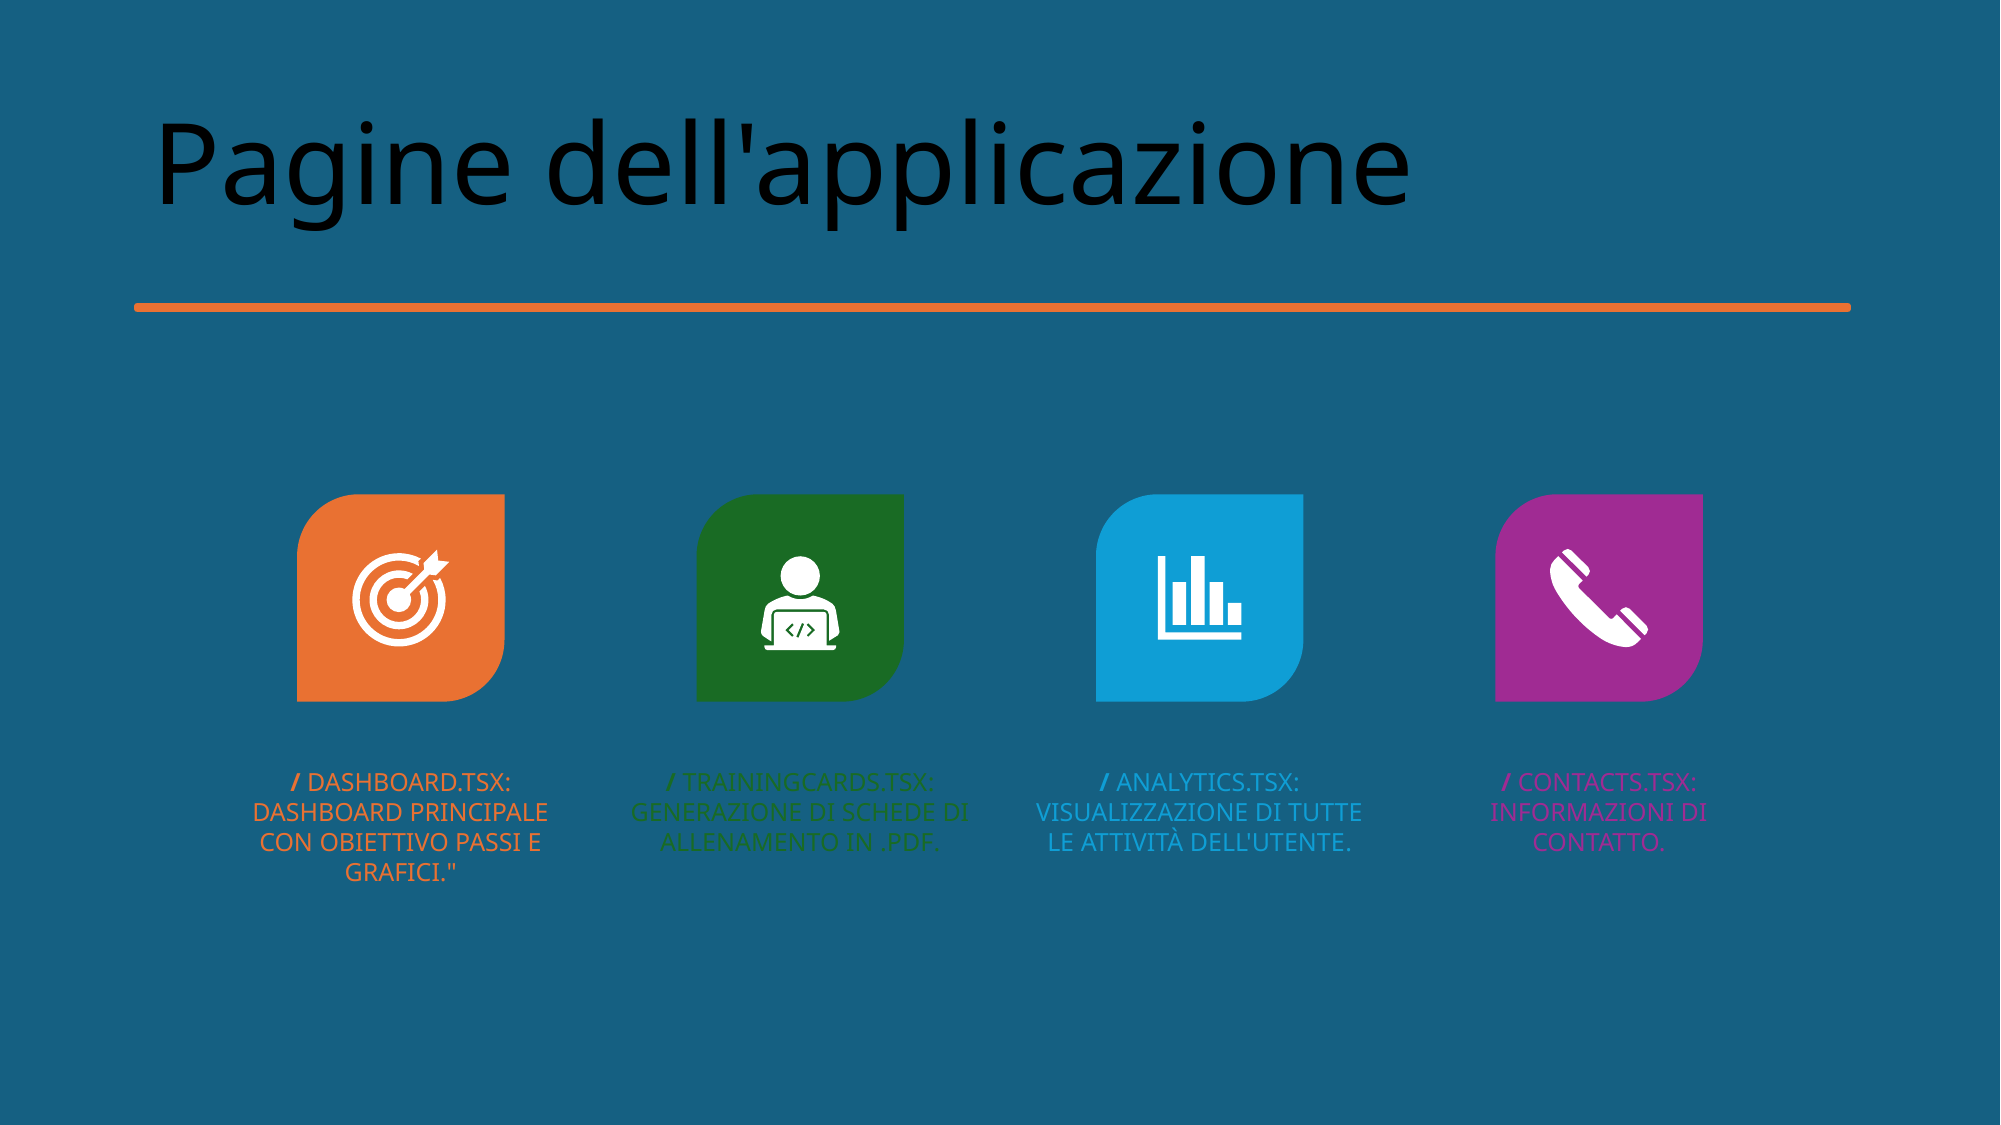

# Pagine dell'applicazione
/ Dashboard.tsx: Dashboard principale con obiettivo passi e grafici."
/ TrainingCards.tsx: Generazione di schede di allenamento in .pdf.
/ Analytics.tsx: Visualizzazione di tutte le attività dell'utente.
/ Contacts.tsx: Informazioni di contatto.